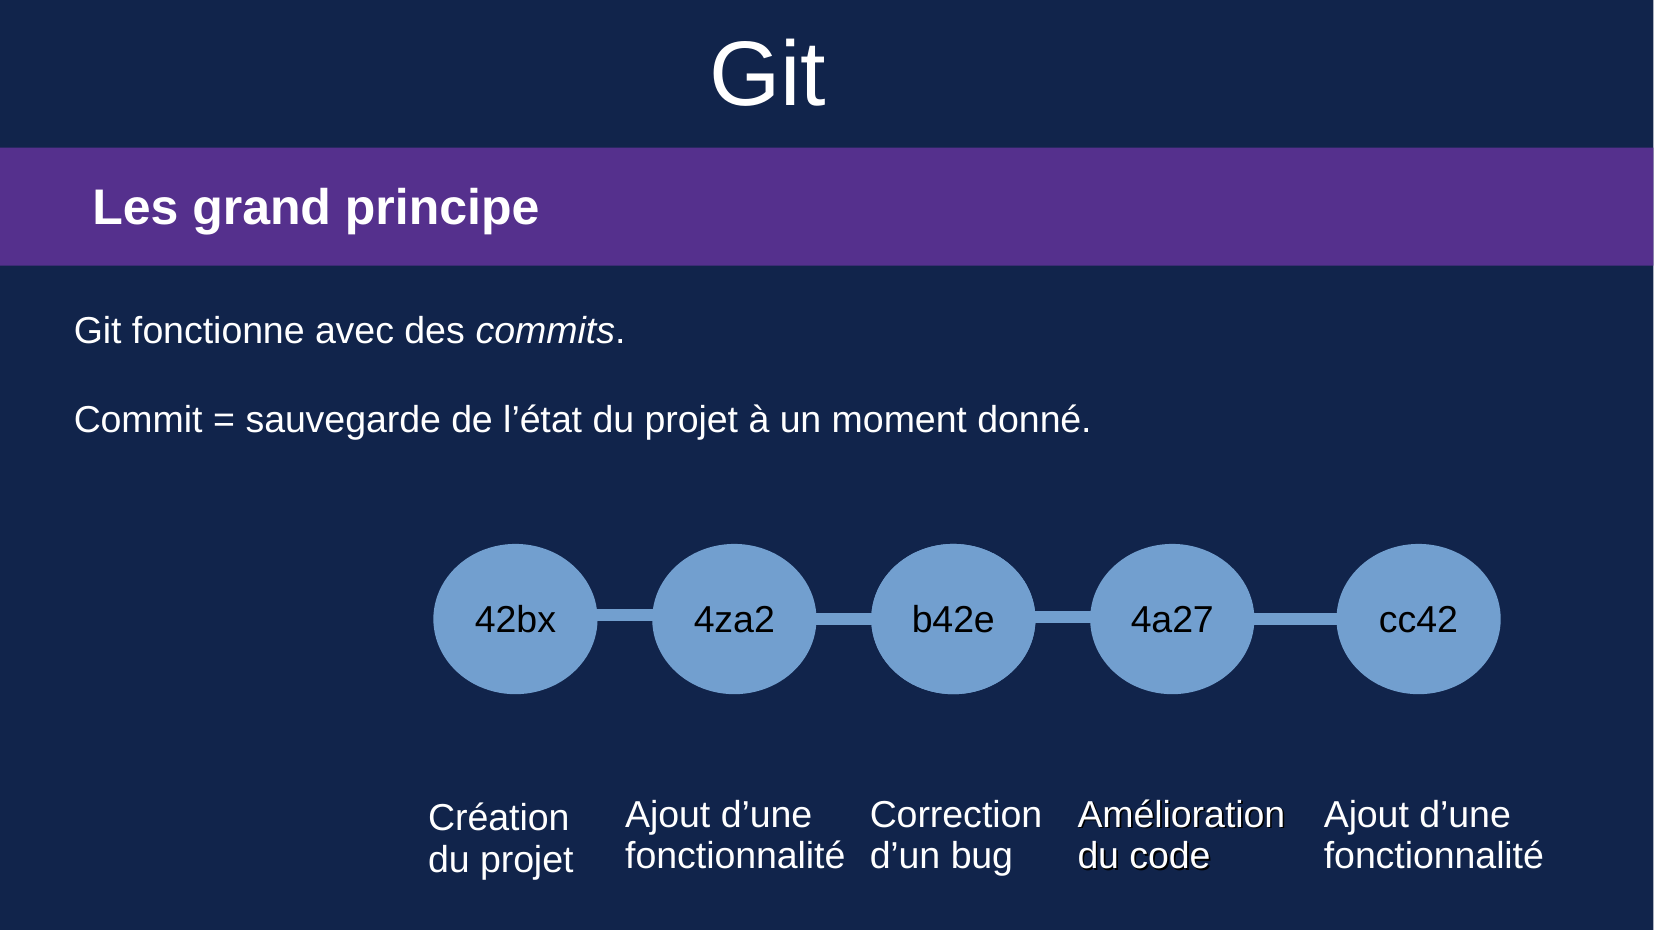

# Git
Les grand principe
Git fonctionne avec des commits.
Commit = sauvegarde de l’état du projet à un moment donné.
42bx
4za2
eabx
b42e
4a27
cc42
Amélioration du code
Ajout d’une fonctionnalité
Correction d’un bug
Ajout d’une fonctionnalité
Création du projet